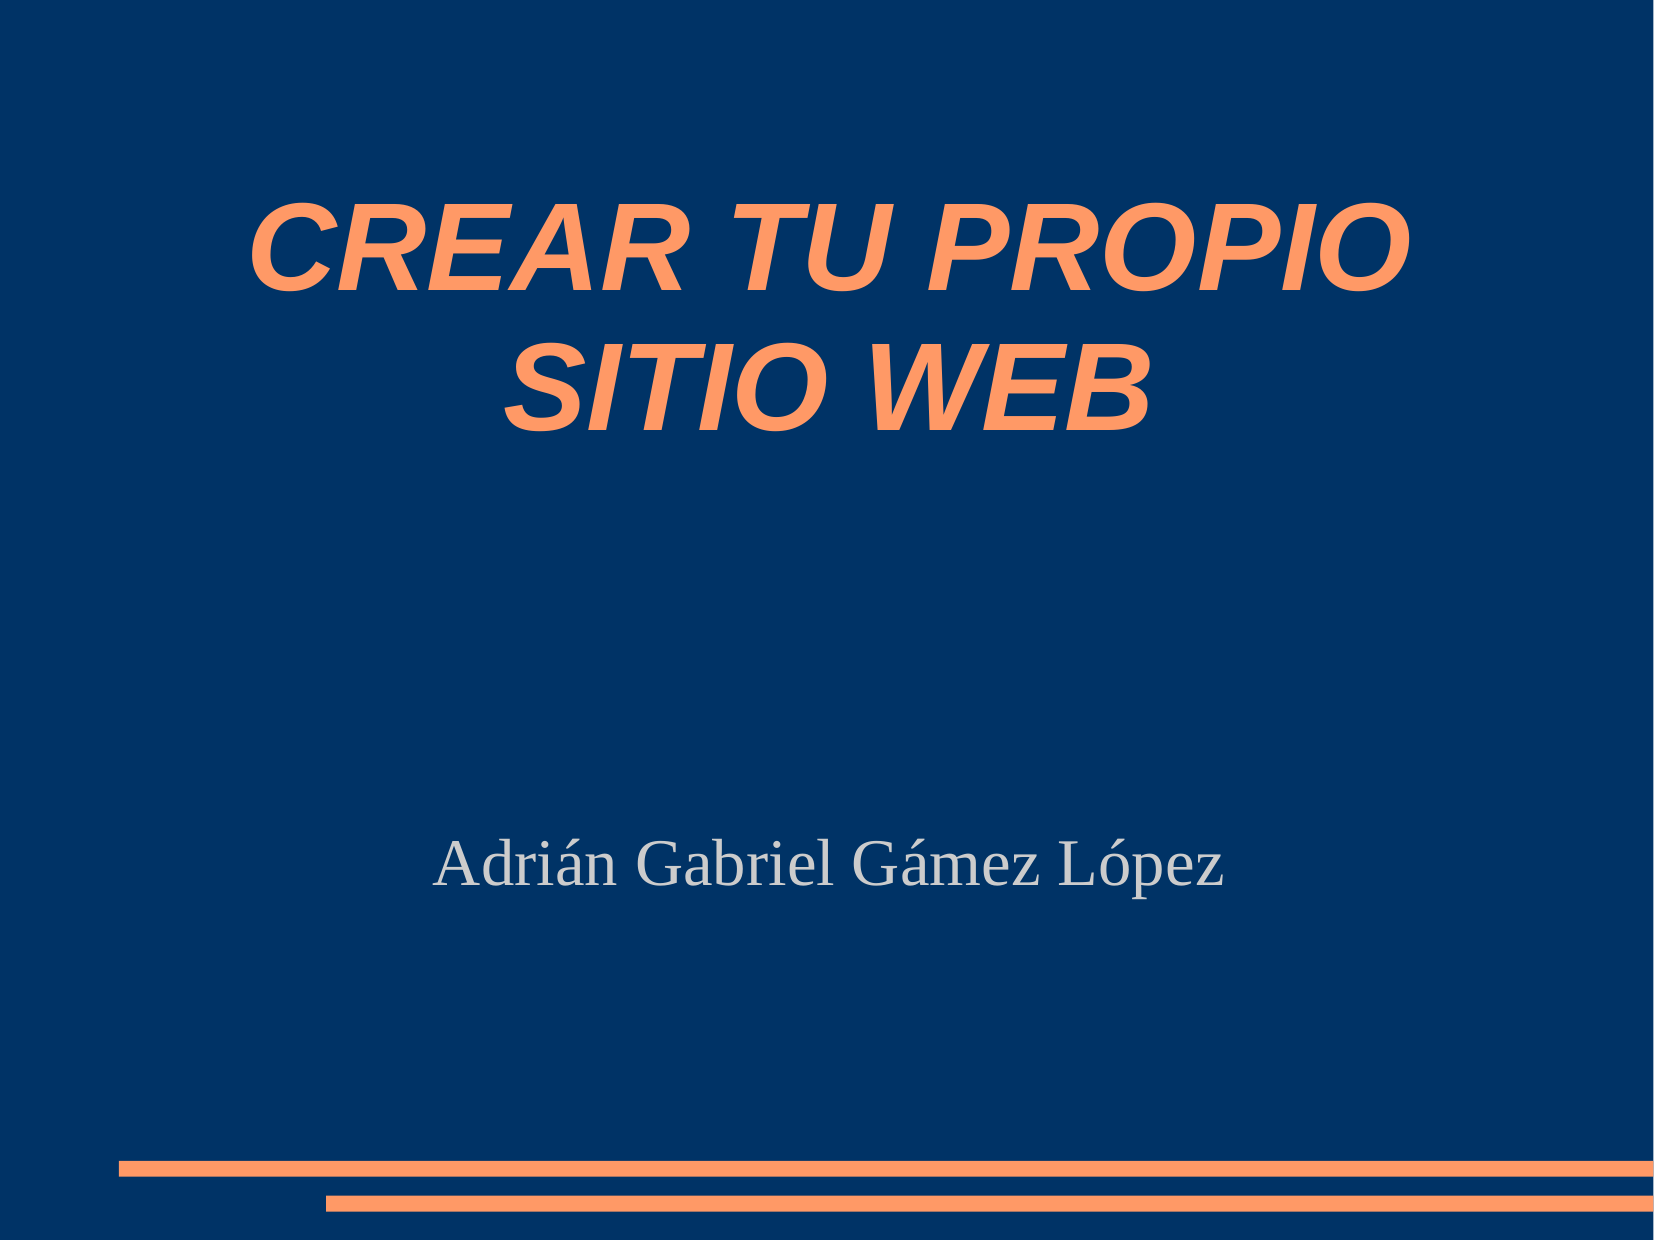

# CREAR TU PROPIO SITIO WEB
Adrián Gabriel Gámez López